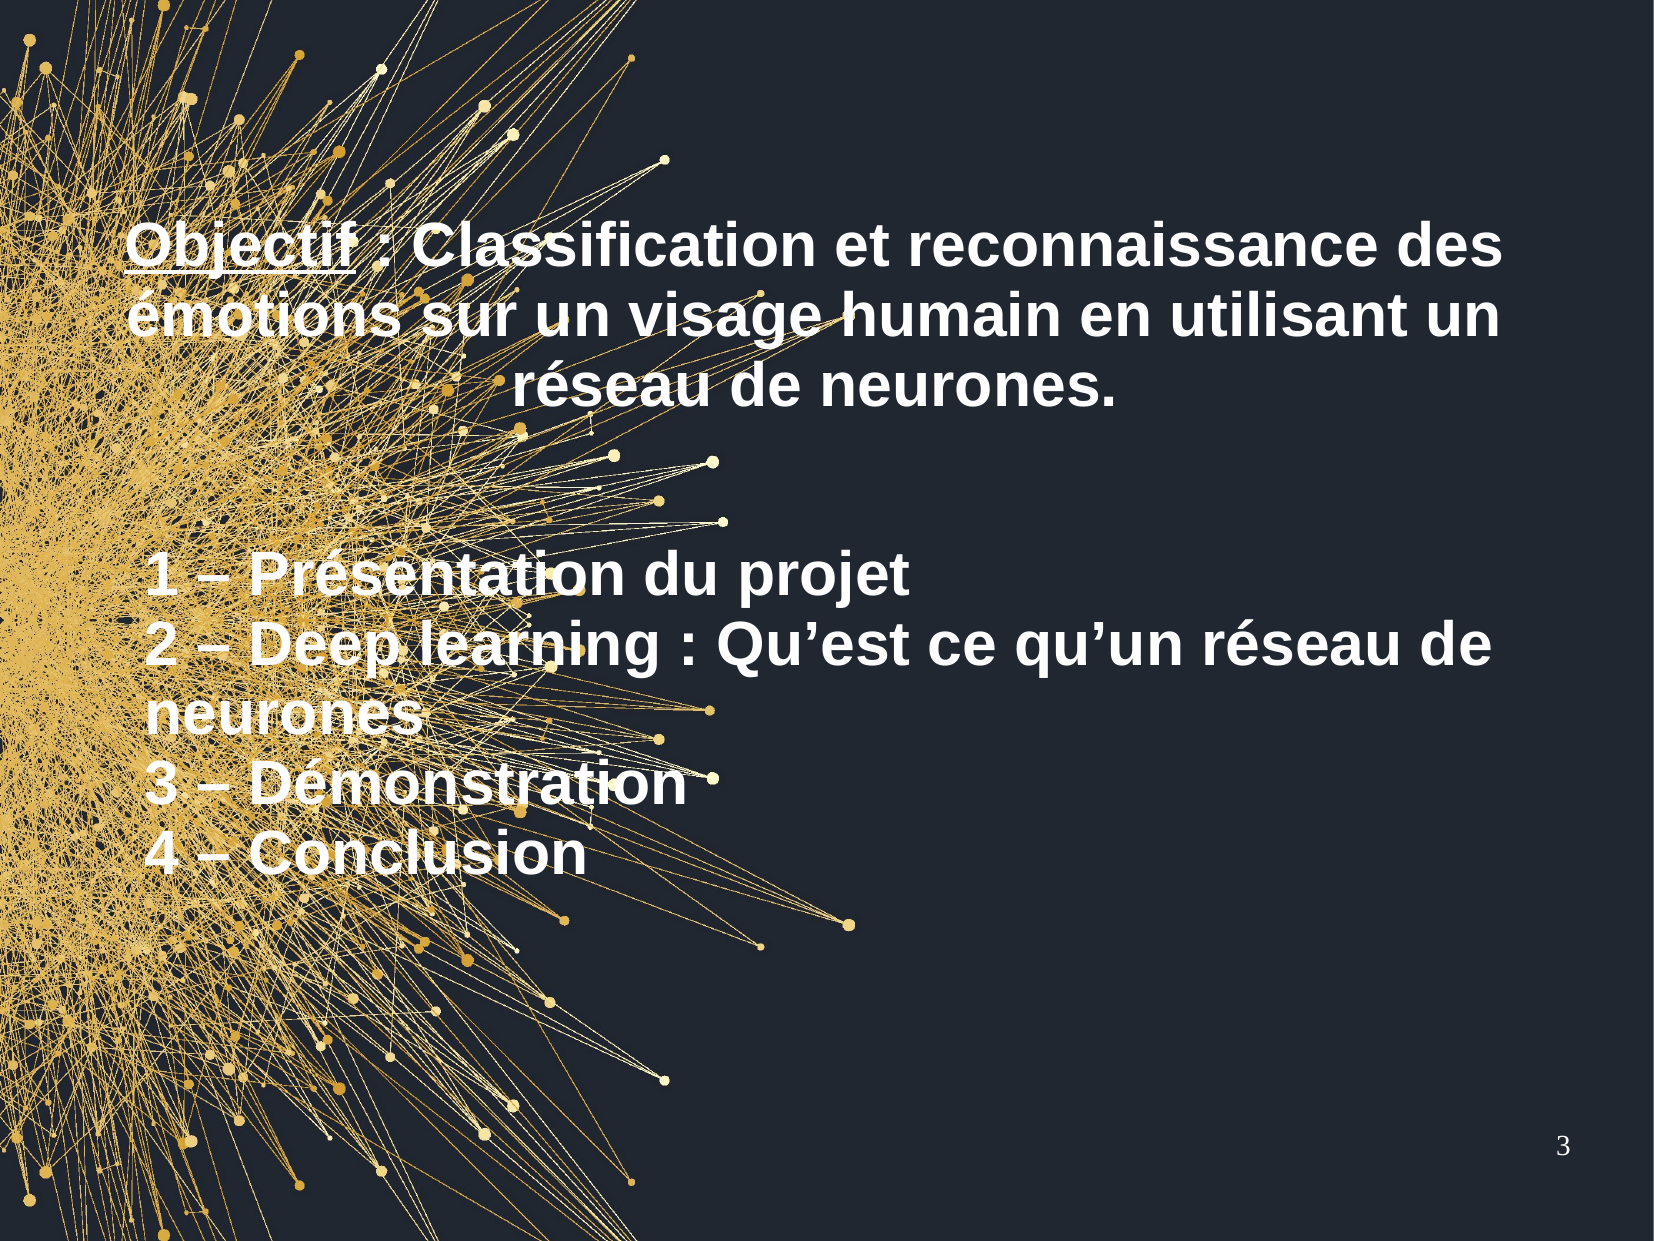

# Objectif : Classification et reconnaissance des émotions sur un visage humain en utilisant un réseau de neurones.
1 – Présentation du projet
2 – Deep learning : Qu’est ce qu’un réseau de neurones
3 – Démonstration
4 – Conclusion
3